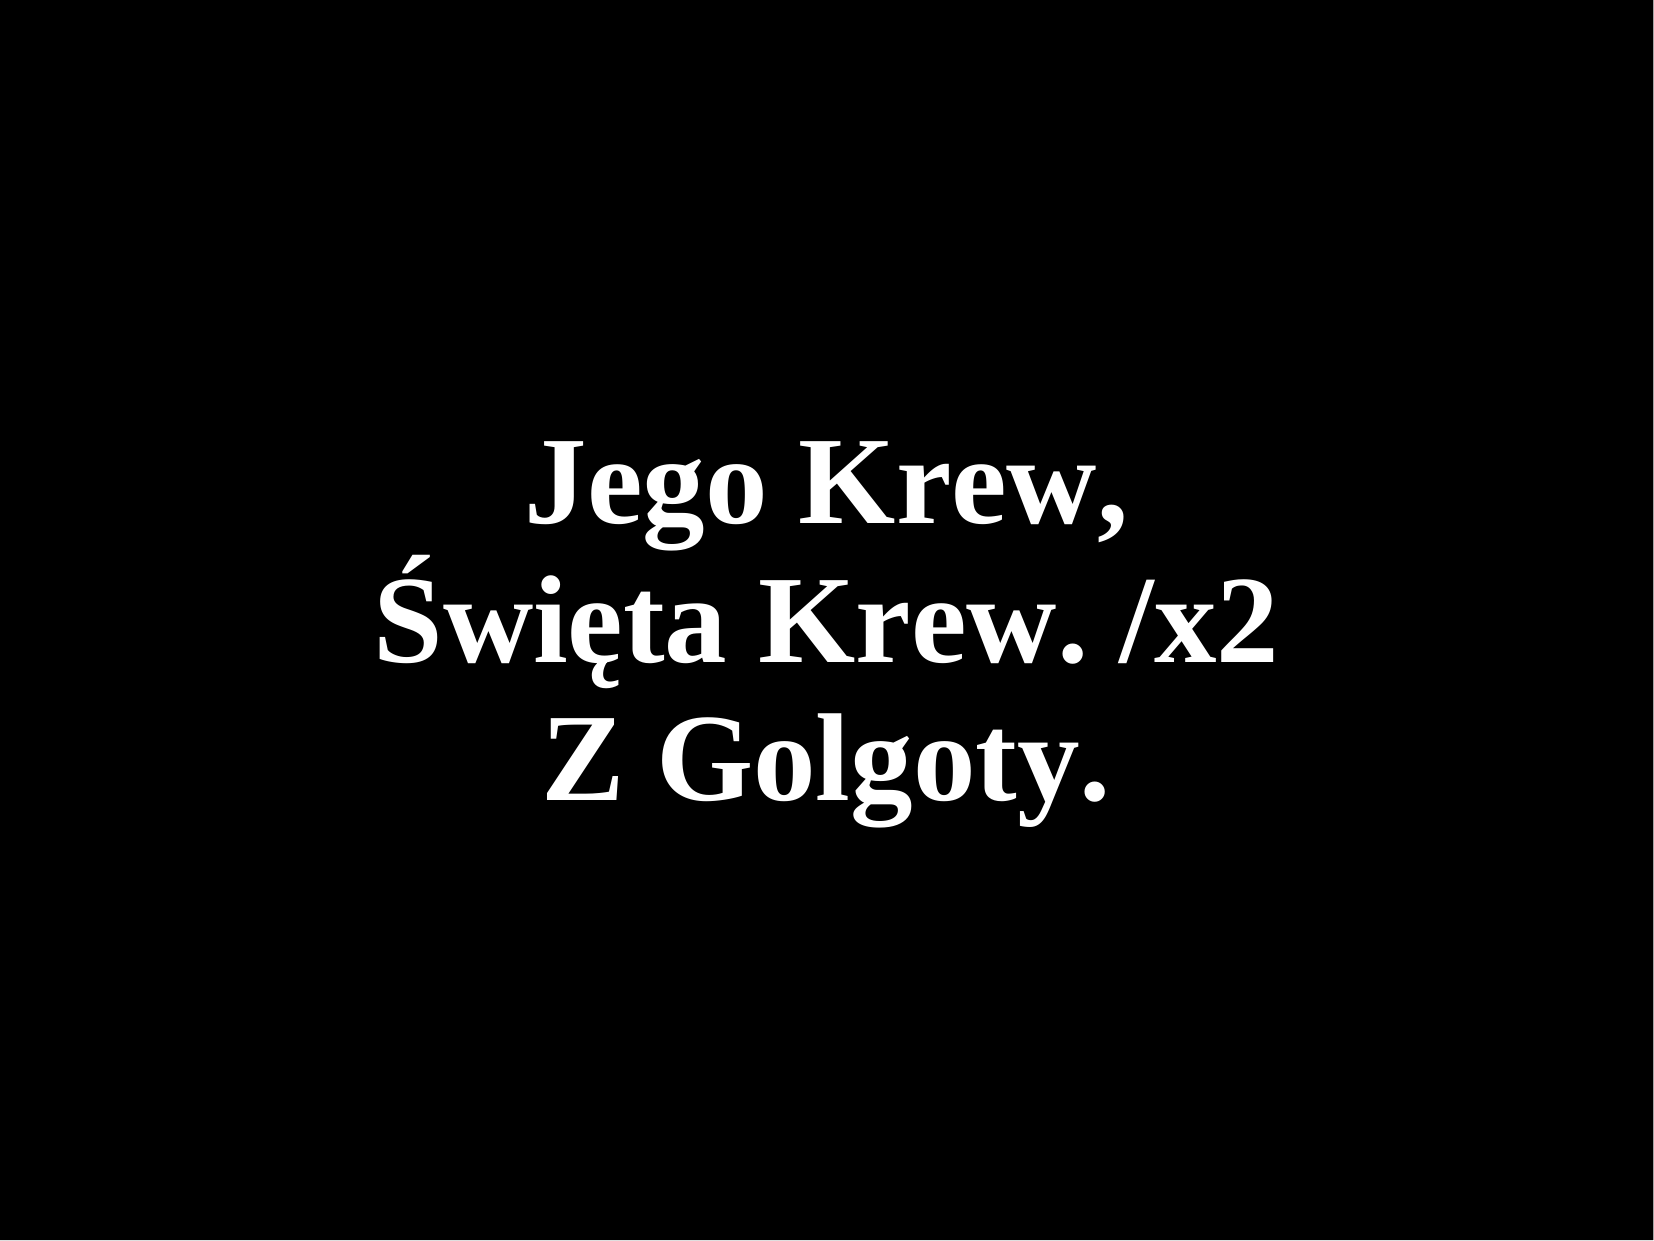

# Jego Krew, Święta Krew. /x2 Z Golgoty.